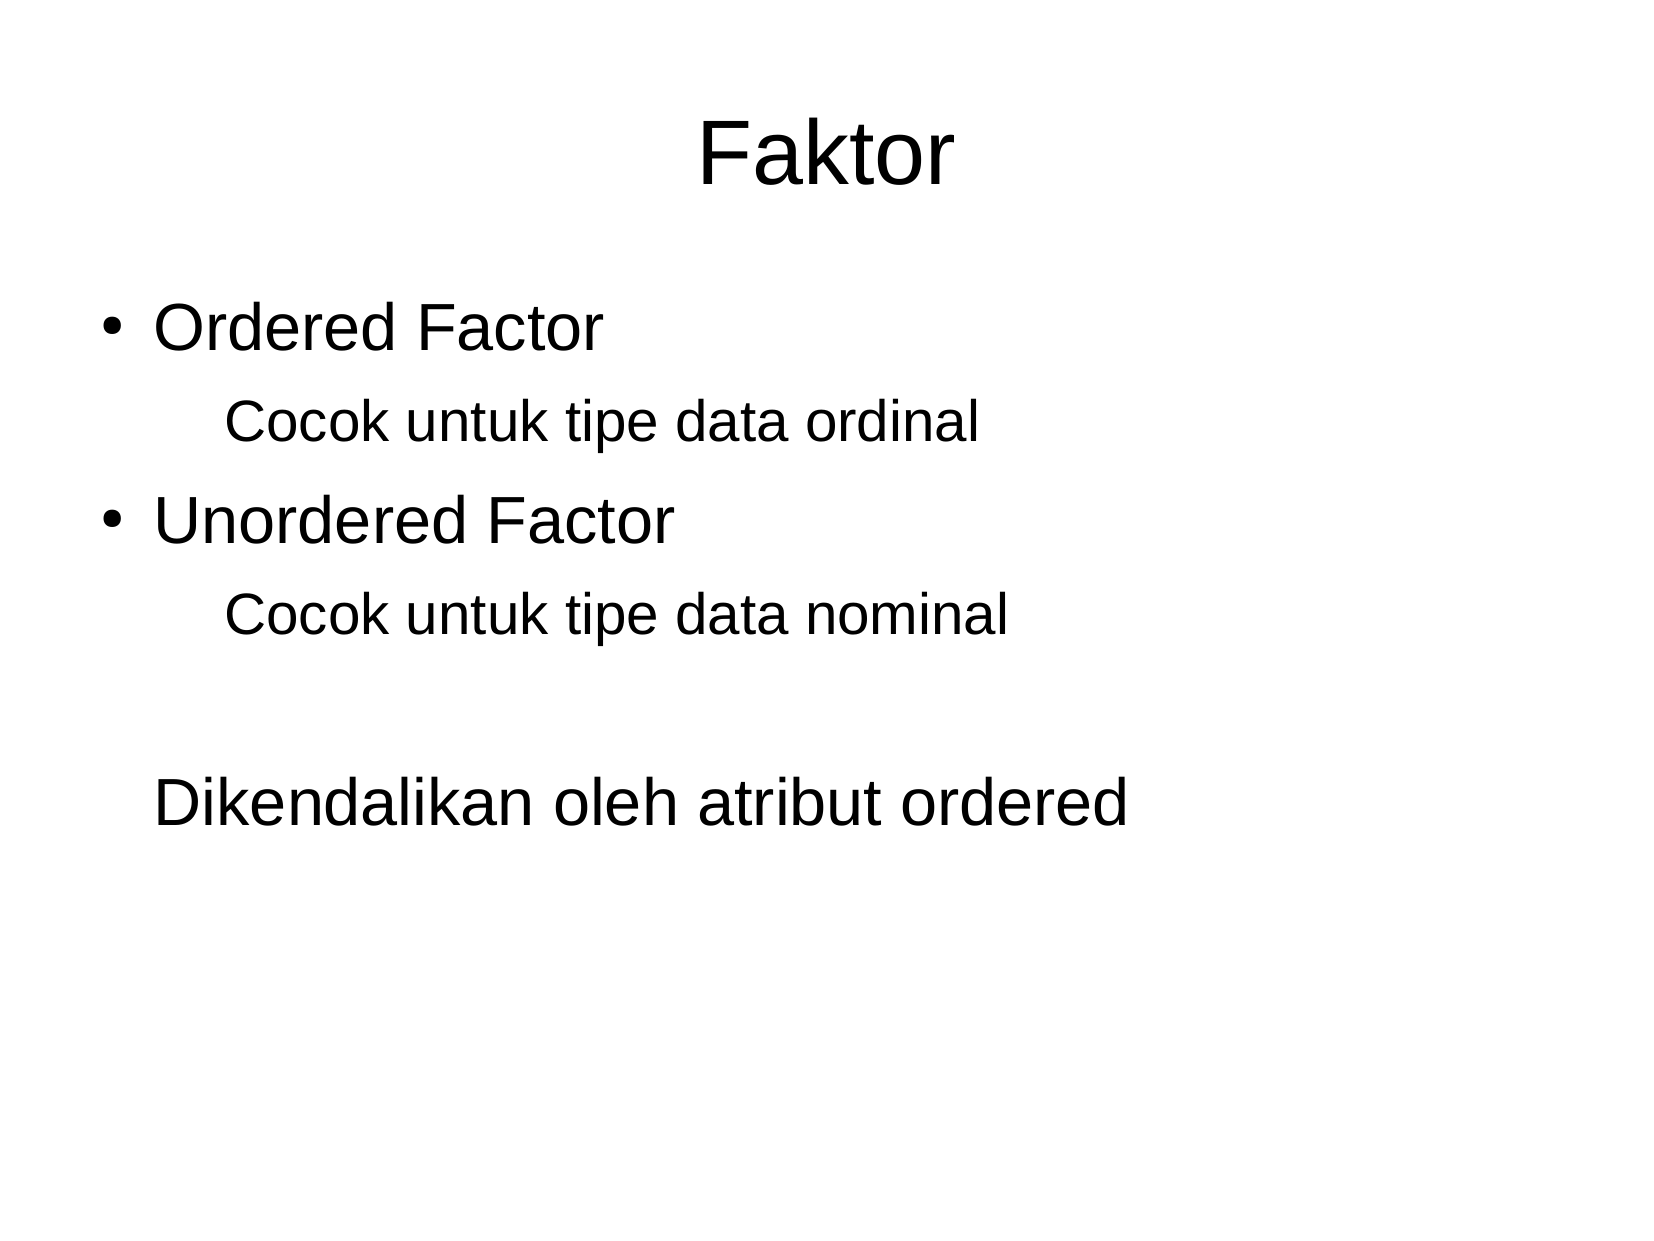

# Faktor
Ordered Factor
Cocok untuk tipe data ordinal
Unordered Factor
Cocok untuk tipe data nominal
Dikendalikan oleh atribut ordered